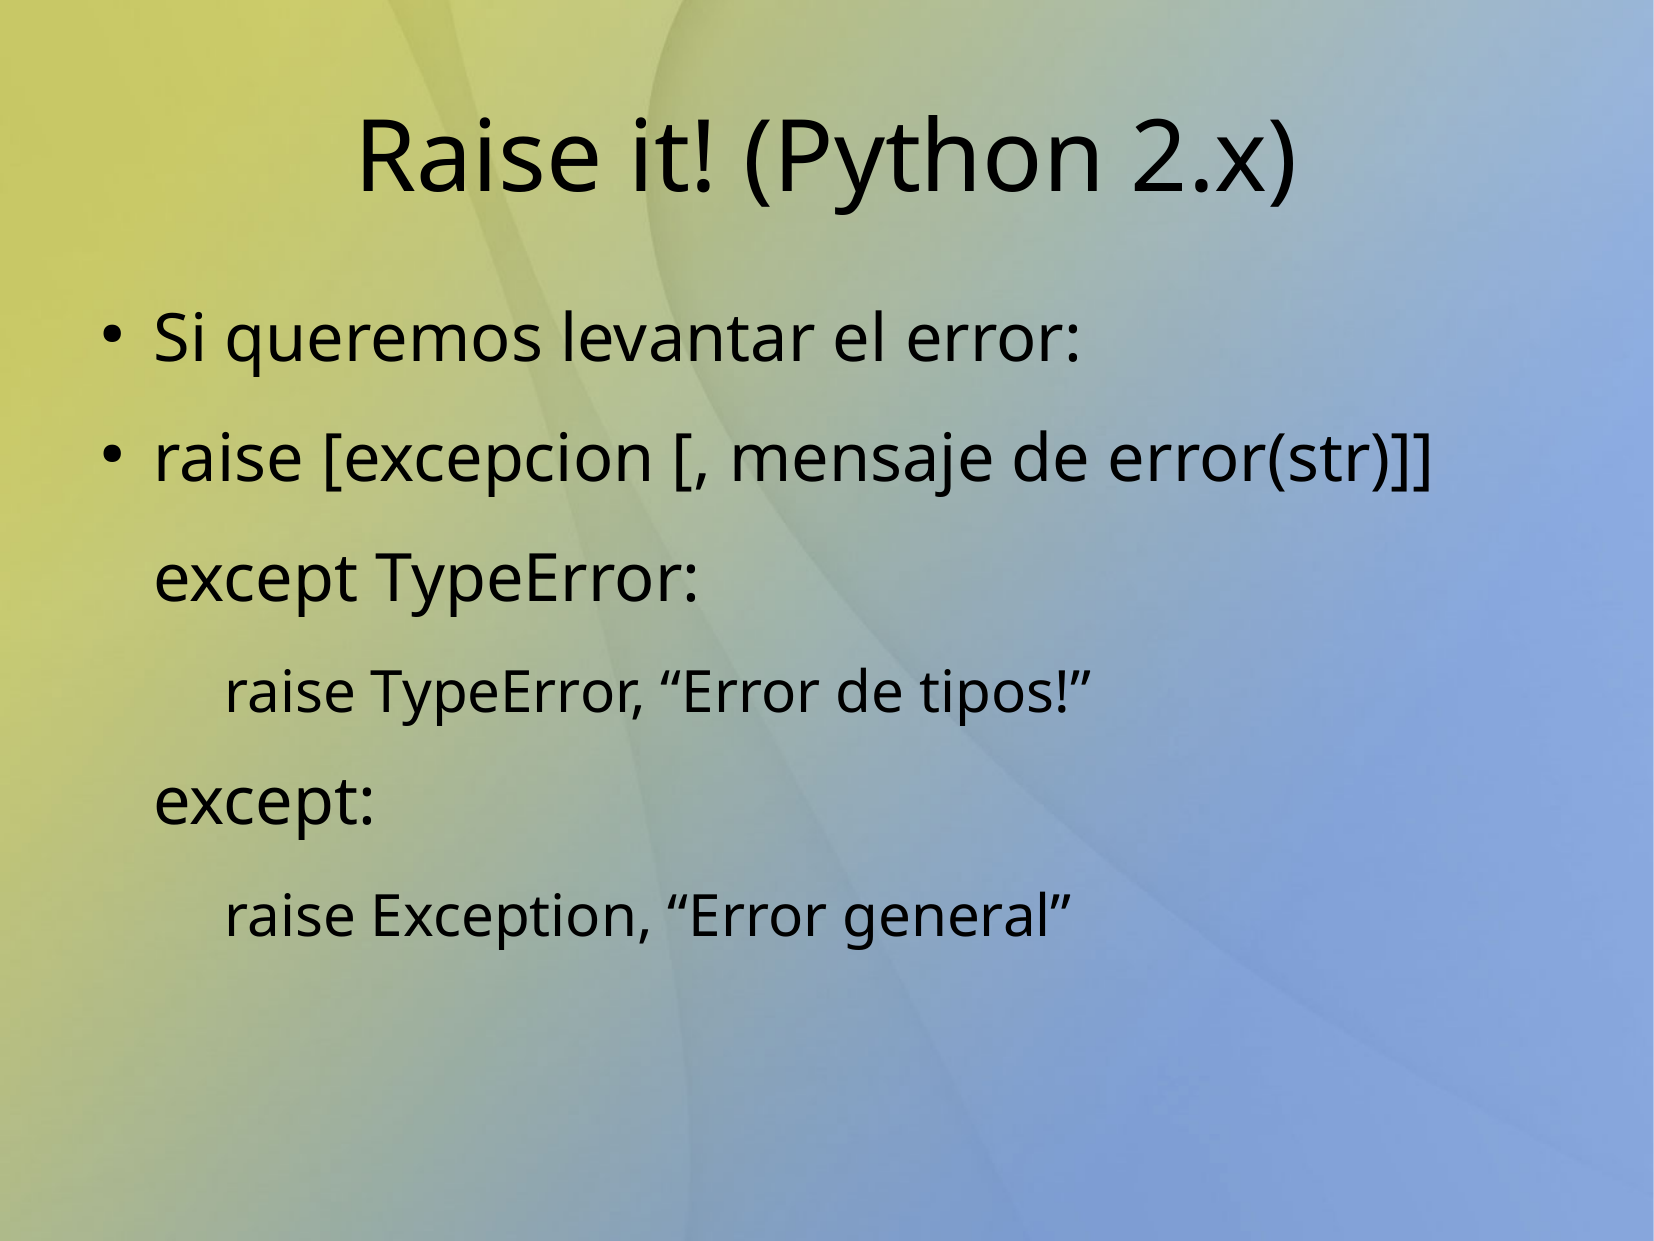

# Raise it! (Python 2.x)
Si queremos levantar el error:
raise [excepcion [, mensaje de error(str)]]
except TypeError:
raise TypeError, “Error de tipos!”
except:
raise Exception, “Error general”